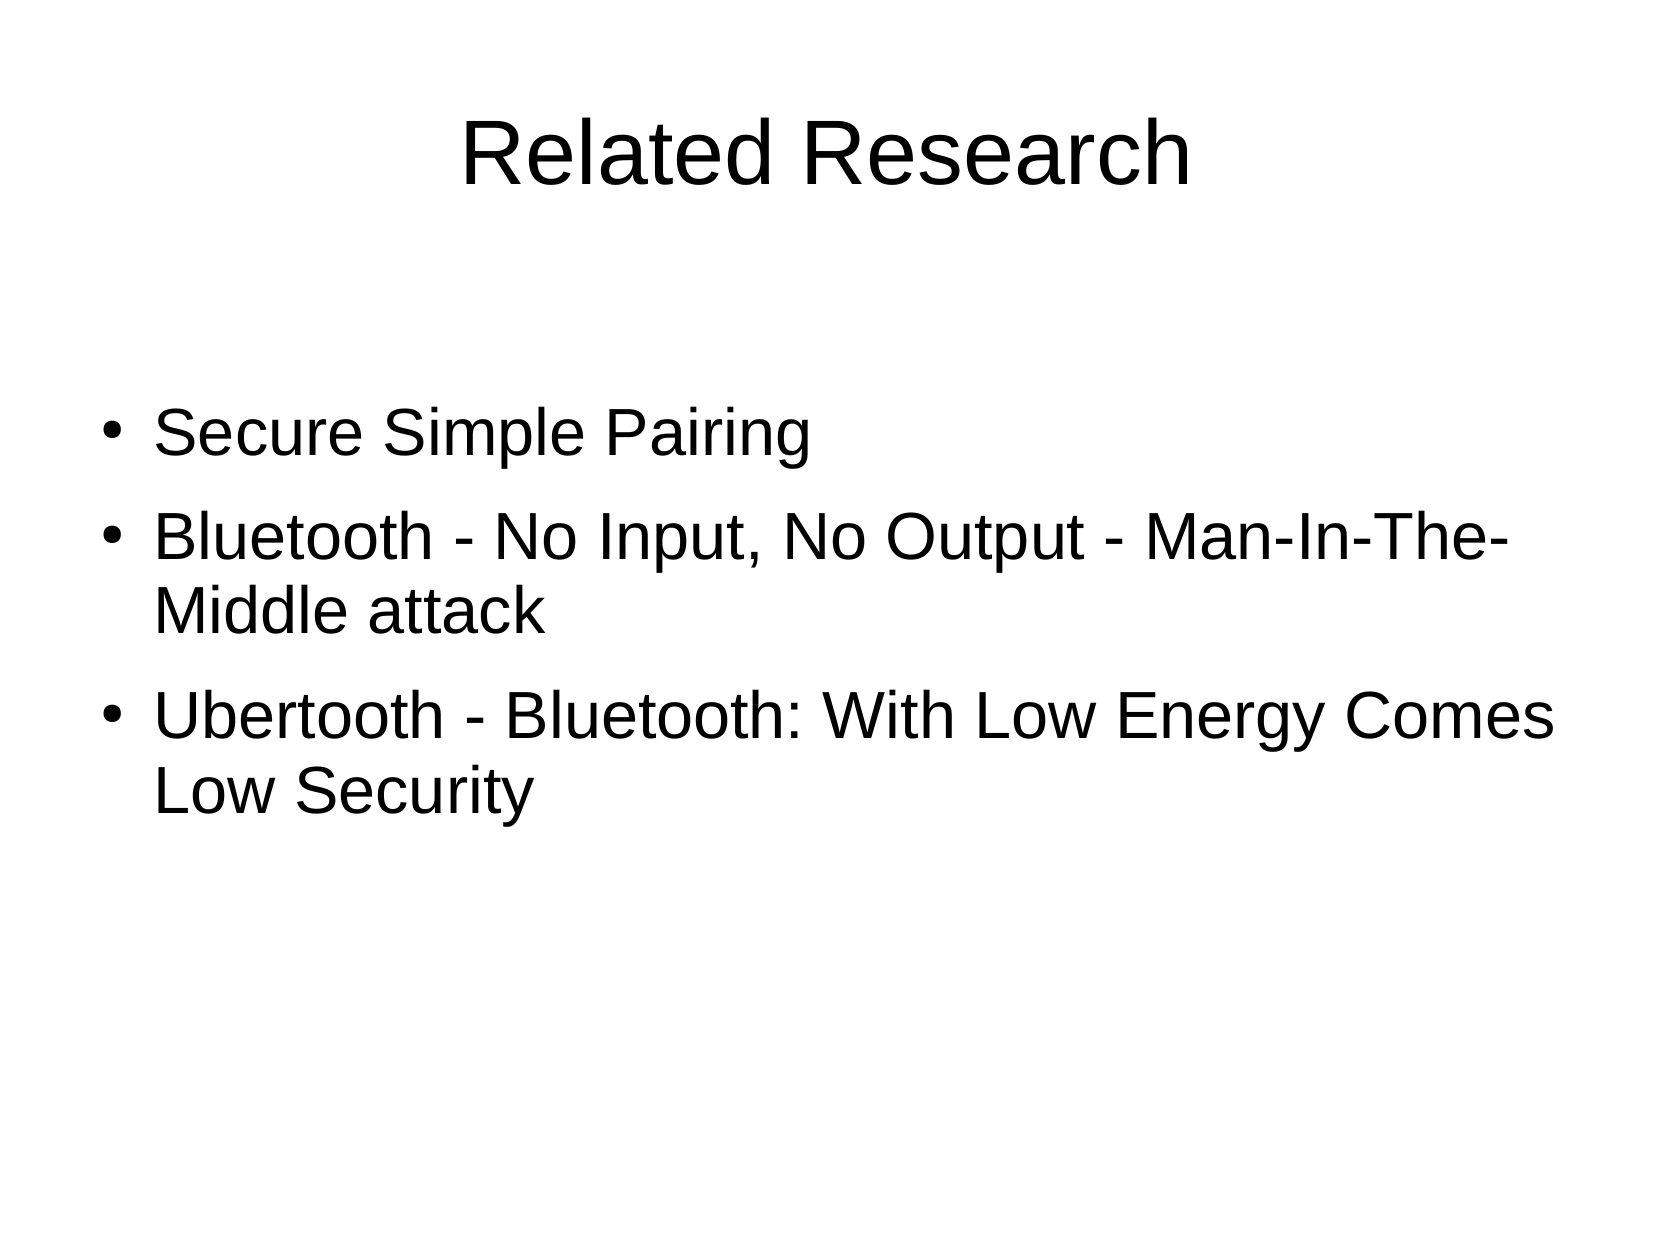

# Related Research
Secure Simple Pairing
Bluetooth - No Input, No Output - Man-In-The-Middle attack
Ubertooth - Bluetooth: With Low Energy Comes Low Security